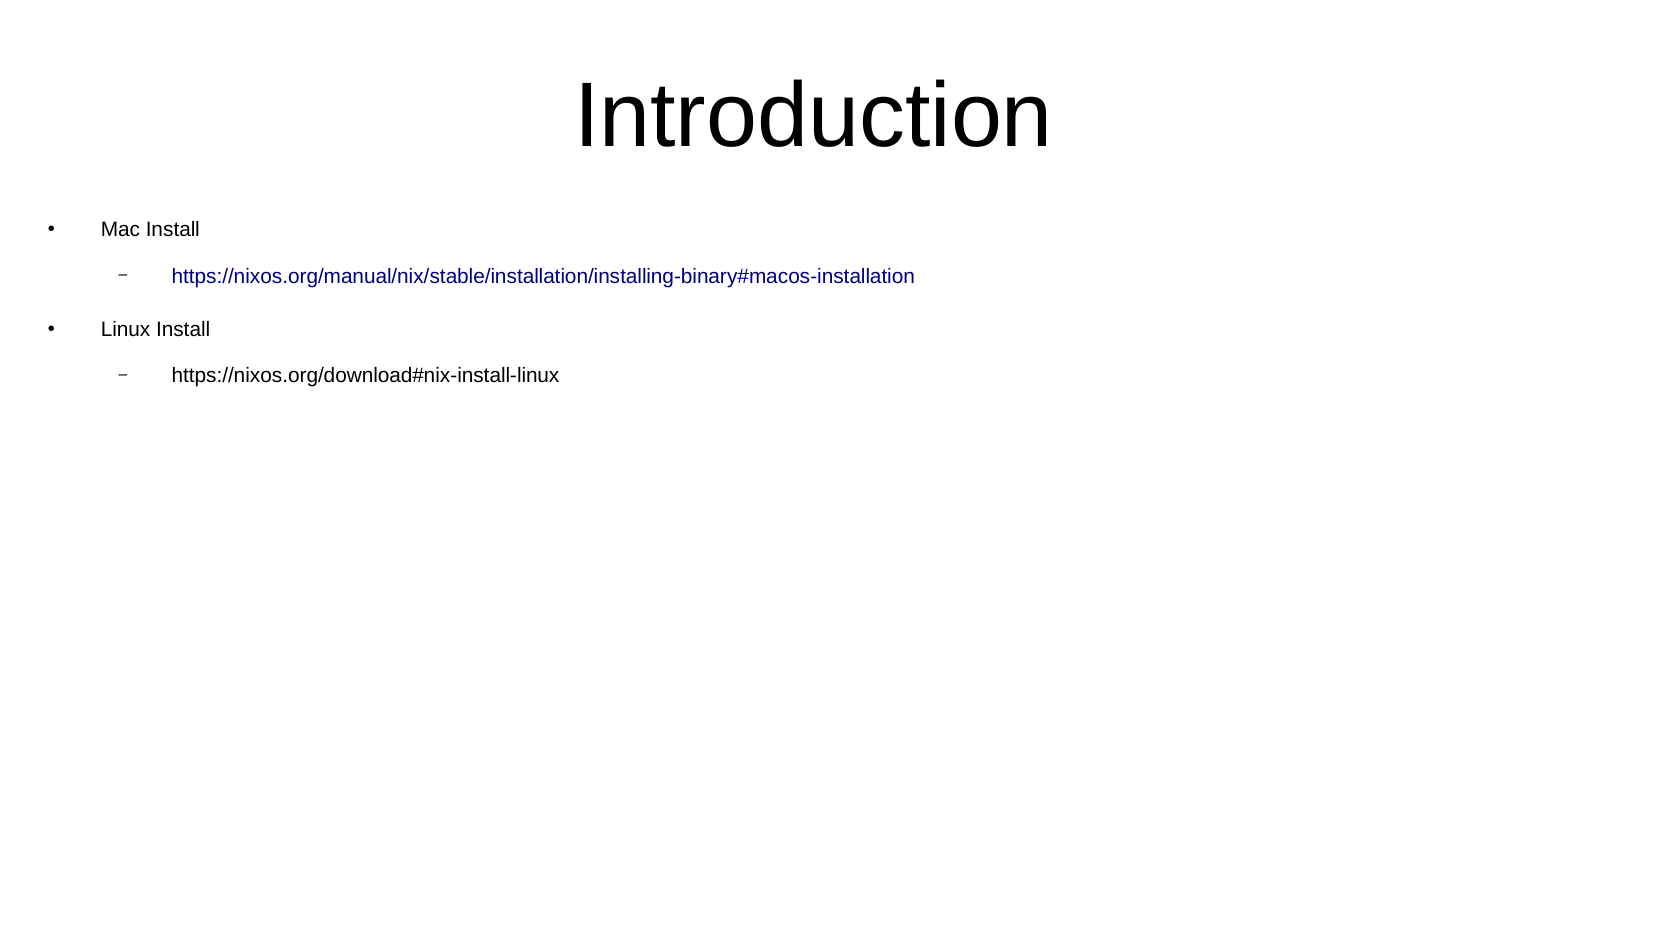

# Introduction
Mac Install
https://nixos.org/manual/nix/stable/installation/installing-binary#macos-installation
Linux Install
https://nixos.org/download#nix-install-linux